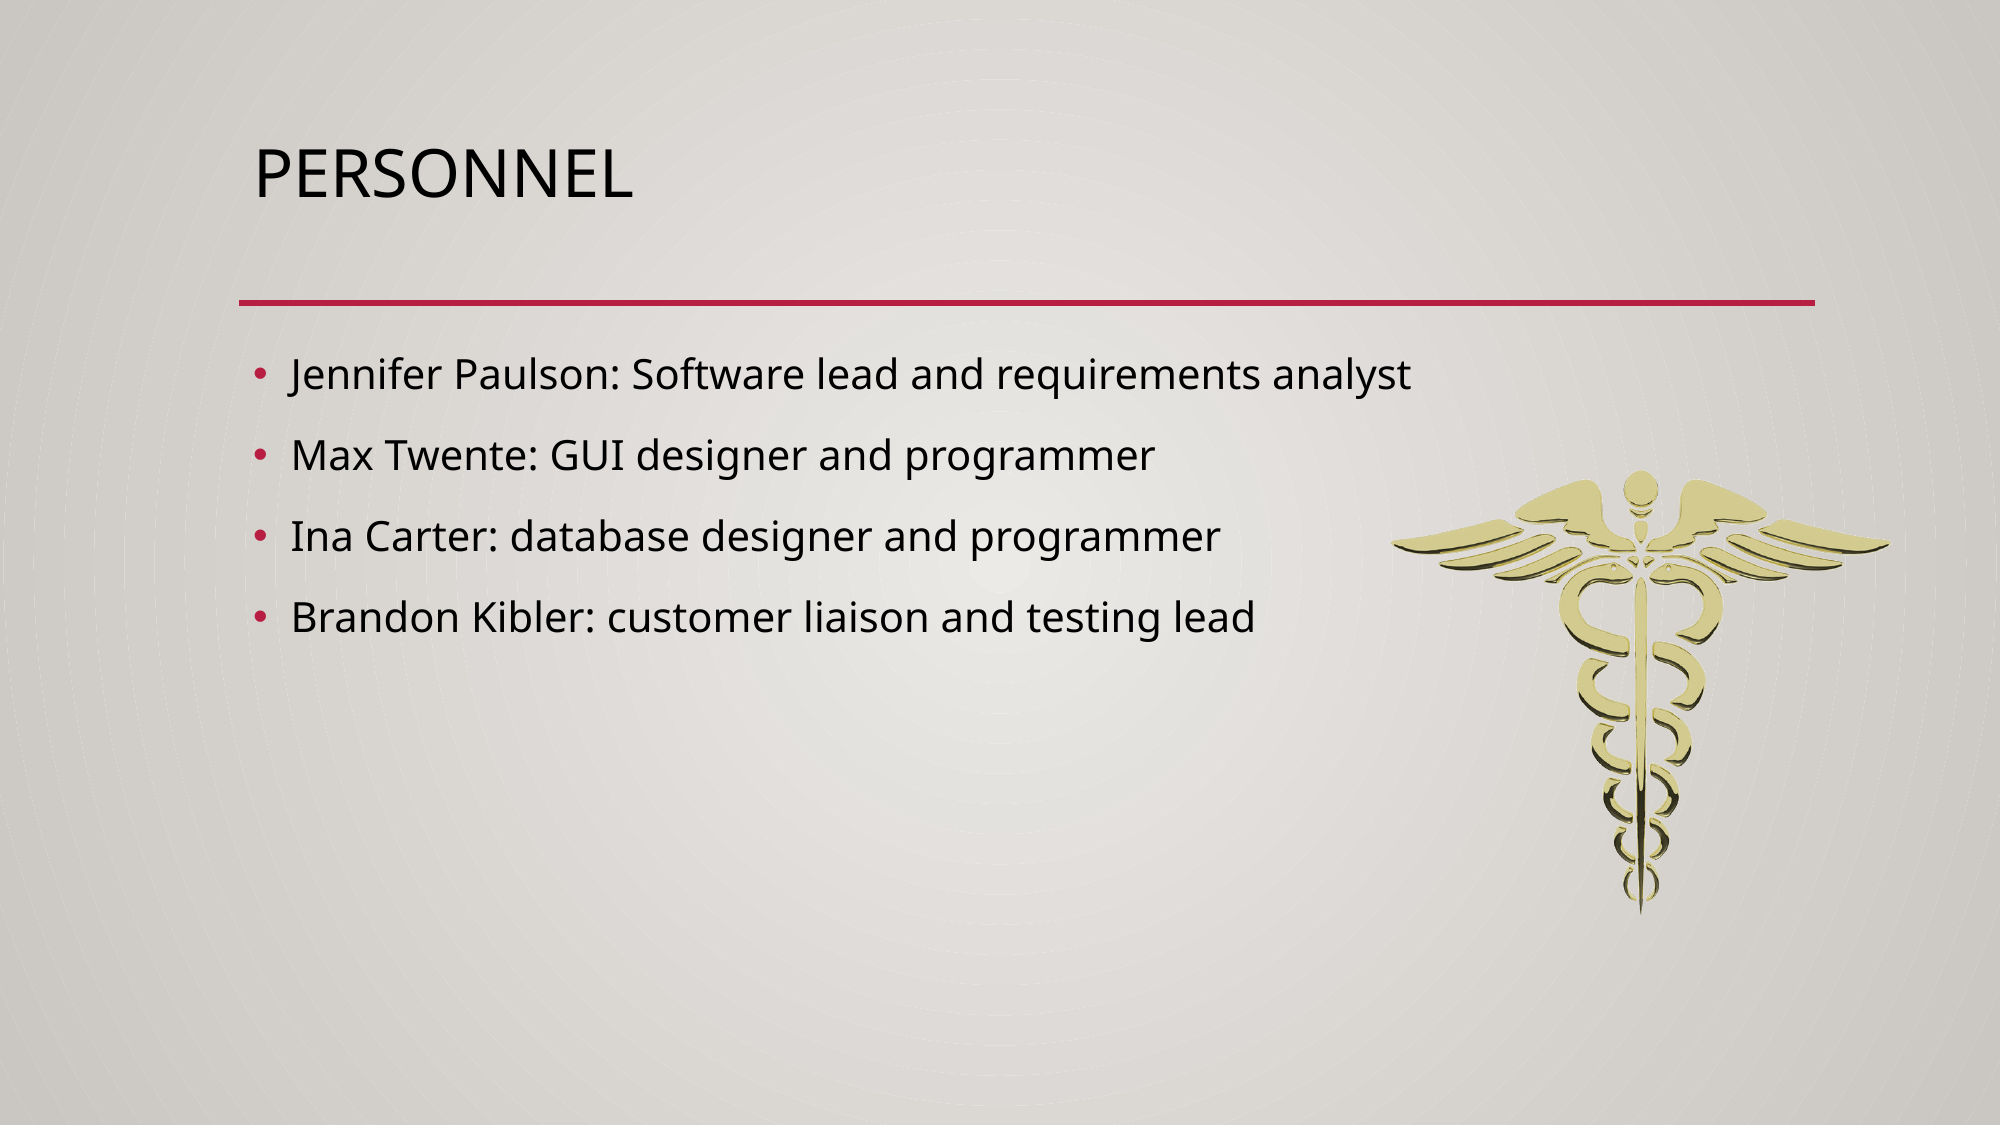

# Personnel
Jennifer Paulson: Software lead and requirements analyst
Max Twente: GUI designer and programmer
Ina Carter: database designer and programmer
Brandon Kibler: customer liaison and testing lead